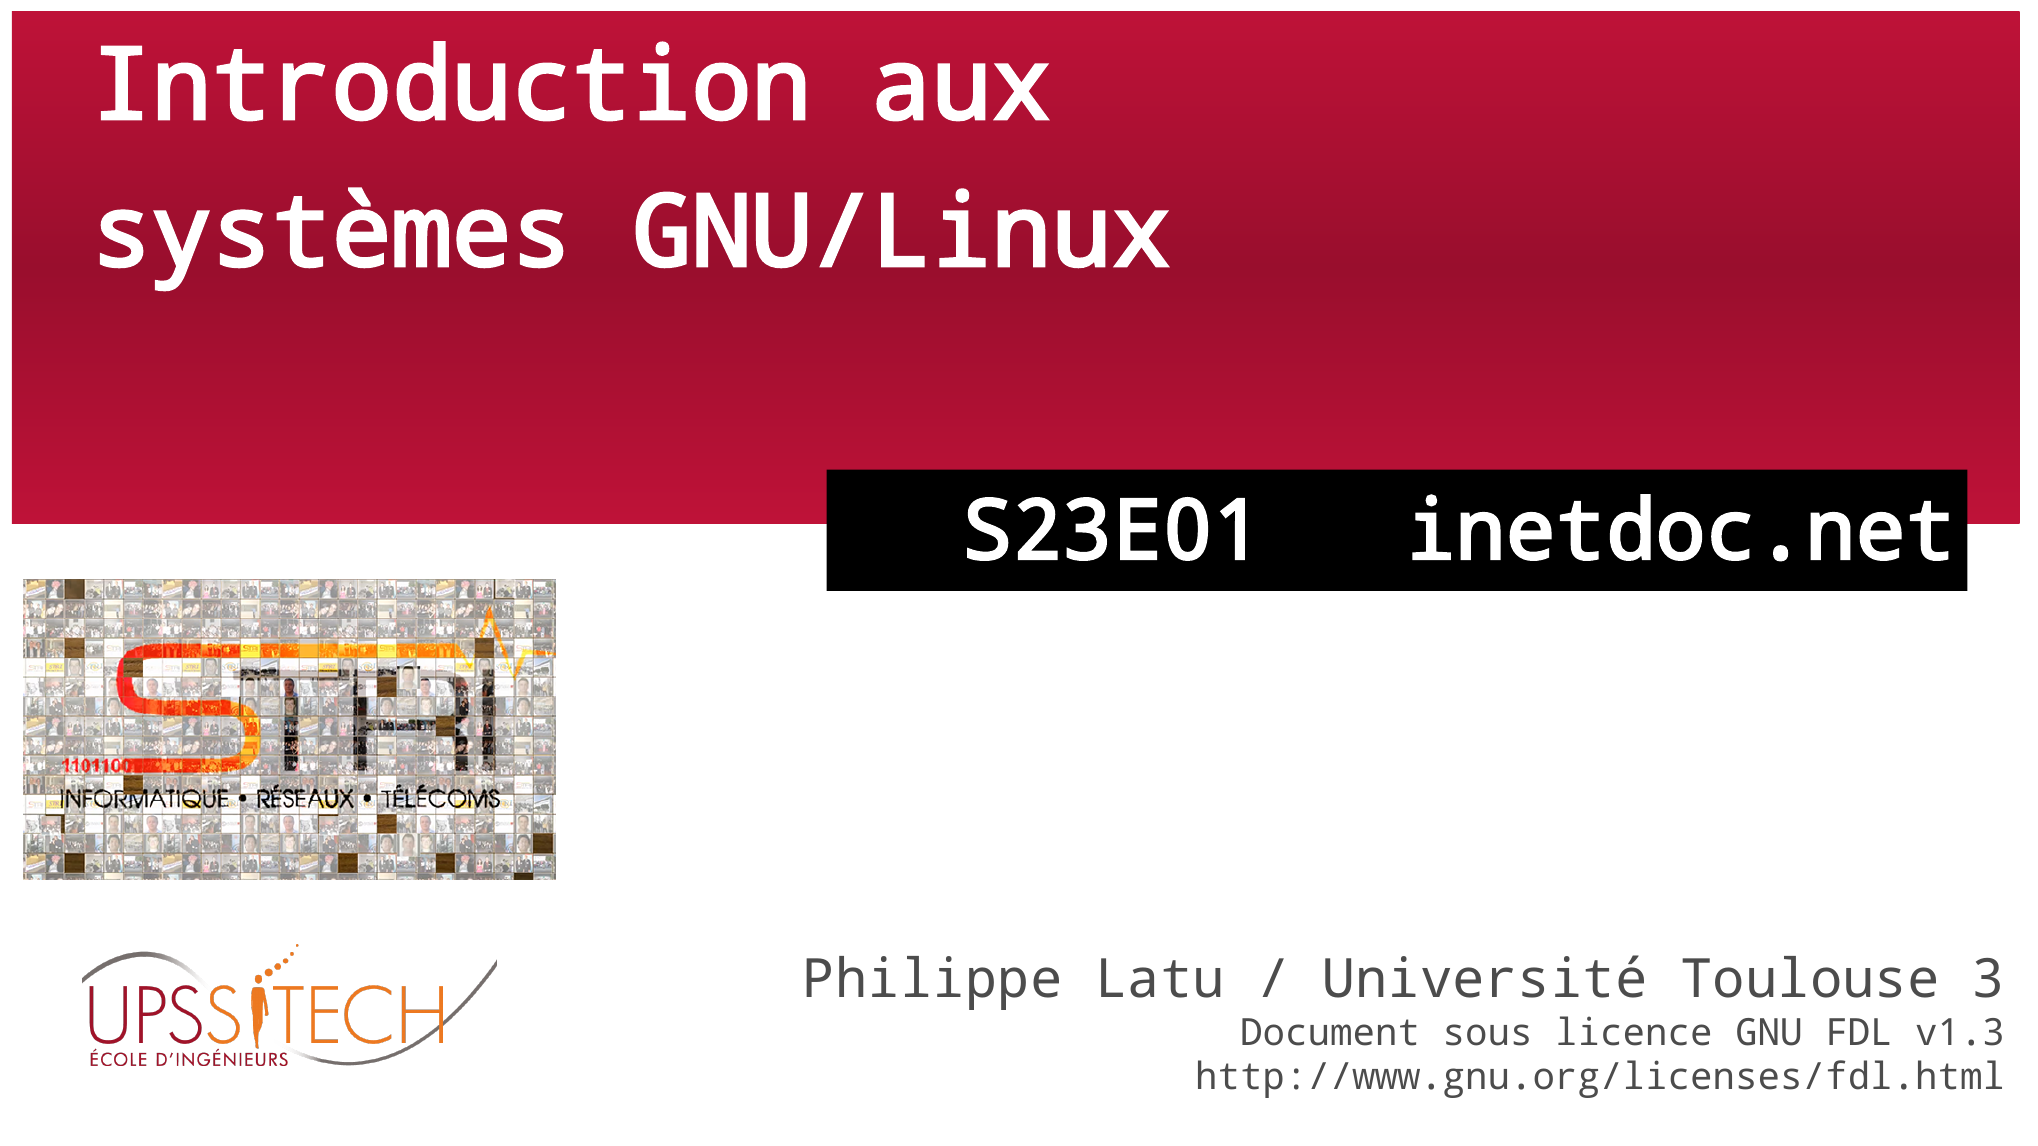

Introduction aux
	systèmes GNU/Linux
S23E01		inetdoc.net
Philippe Latu / Université Toulouse 3
Document sous licence GNU FDL v1.3
http://www.gnu.org/licenses/fdl.html